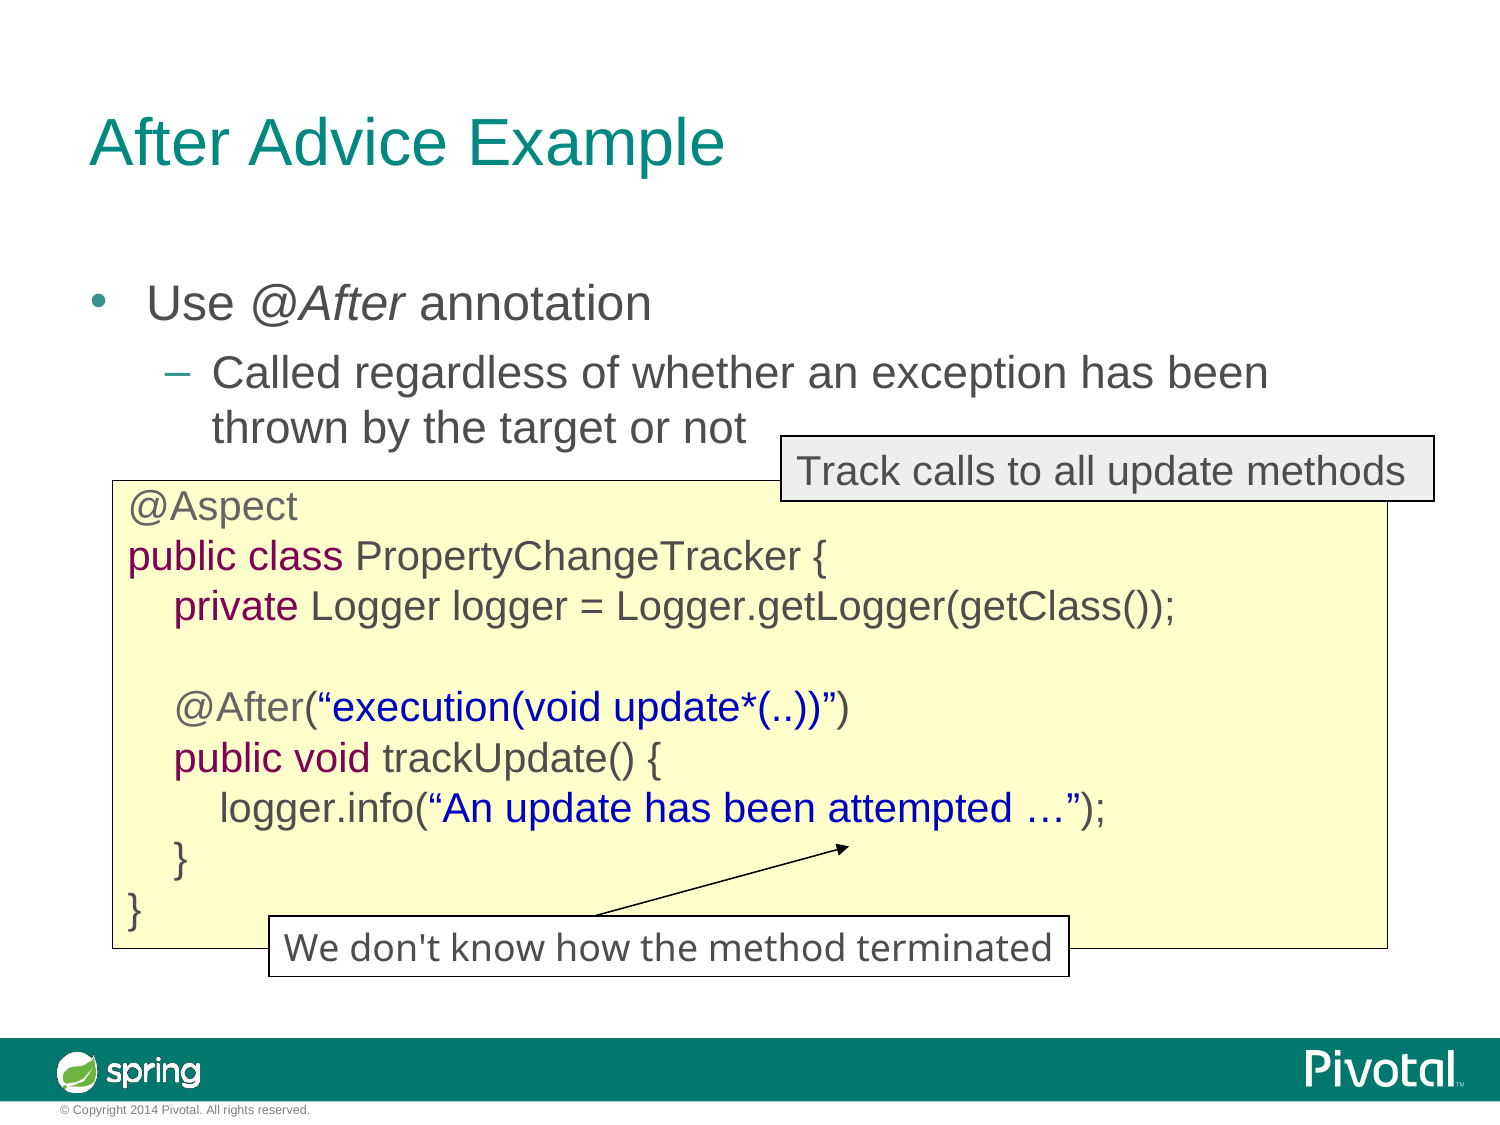

# After Advice Example
Use @After annotation
Called regardless of whether an exception has been thrown by the target or not
Track calls to all update methods
@Aspect
public class PropertyChangeTracker {
 private Logger logger = Logger.getLogger(getClass());
 @After(“execution(void update*(..))”)
 public void trackUpdate() {
 logger.info(“An update has been attempted …”);
 }
}
We don't know how the method terminated